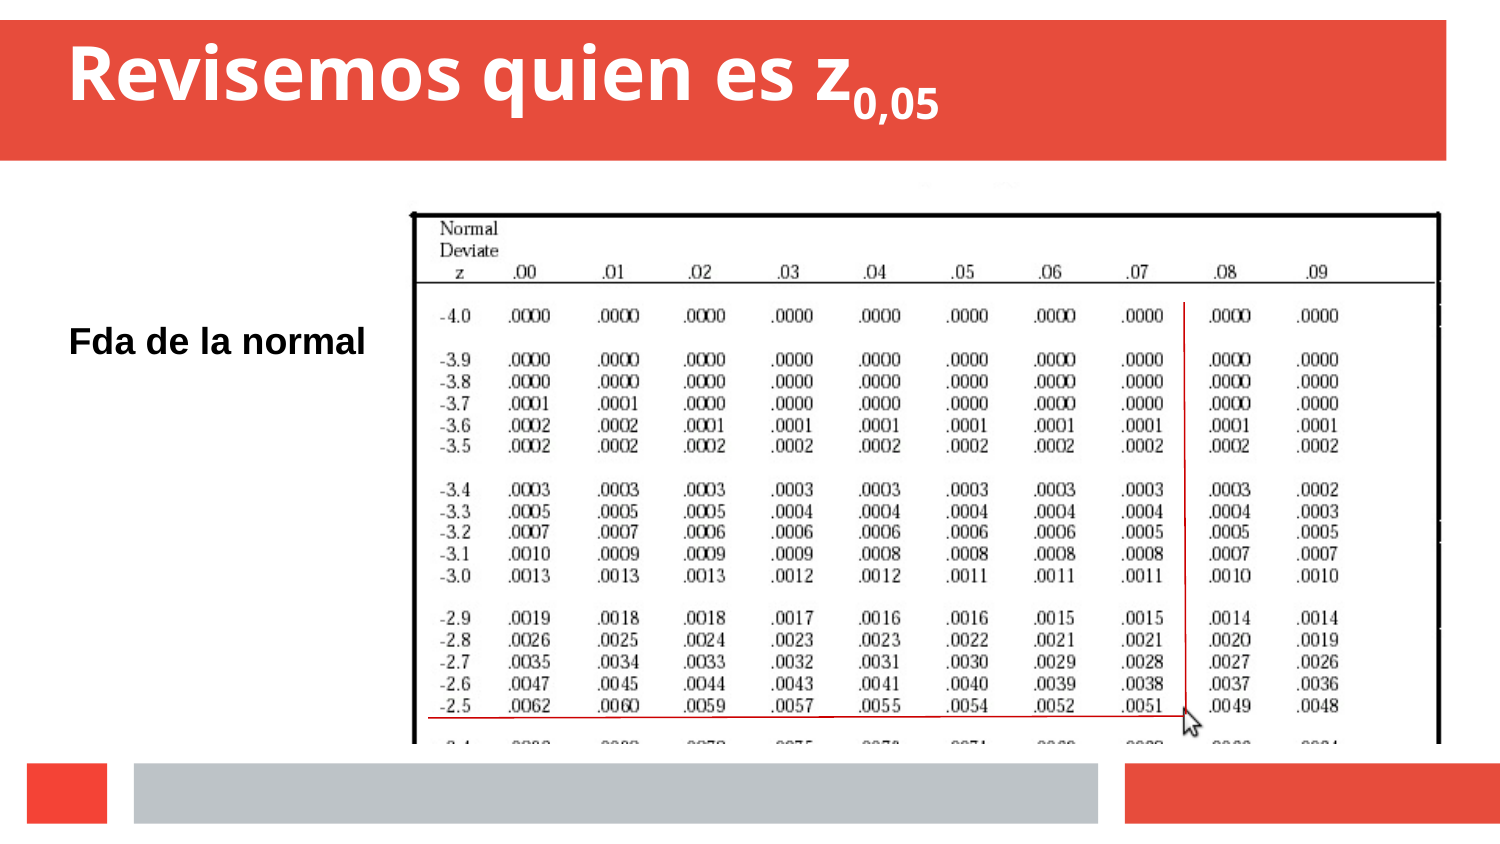

# Revisemos quien es z0,05
Fda de la normal